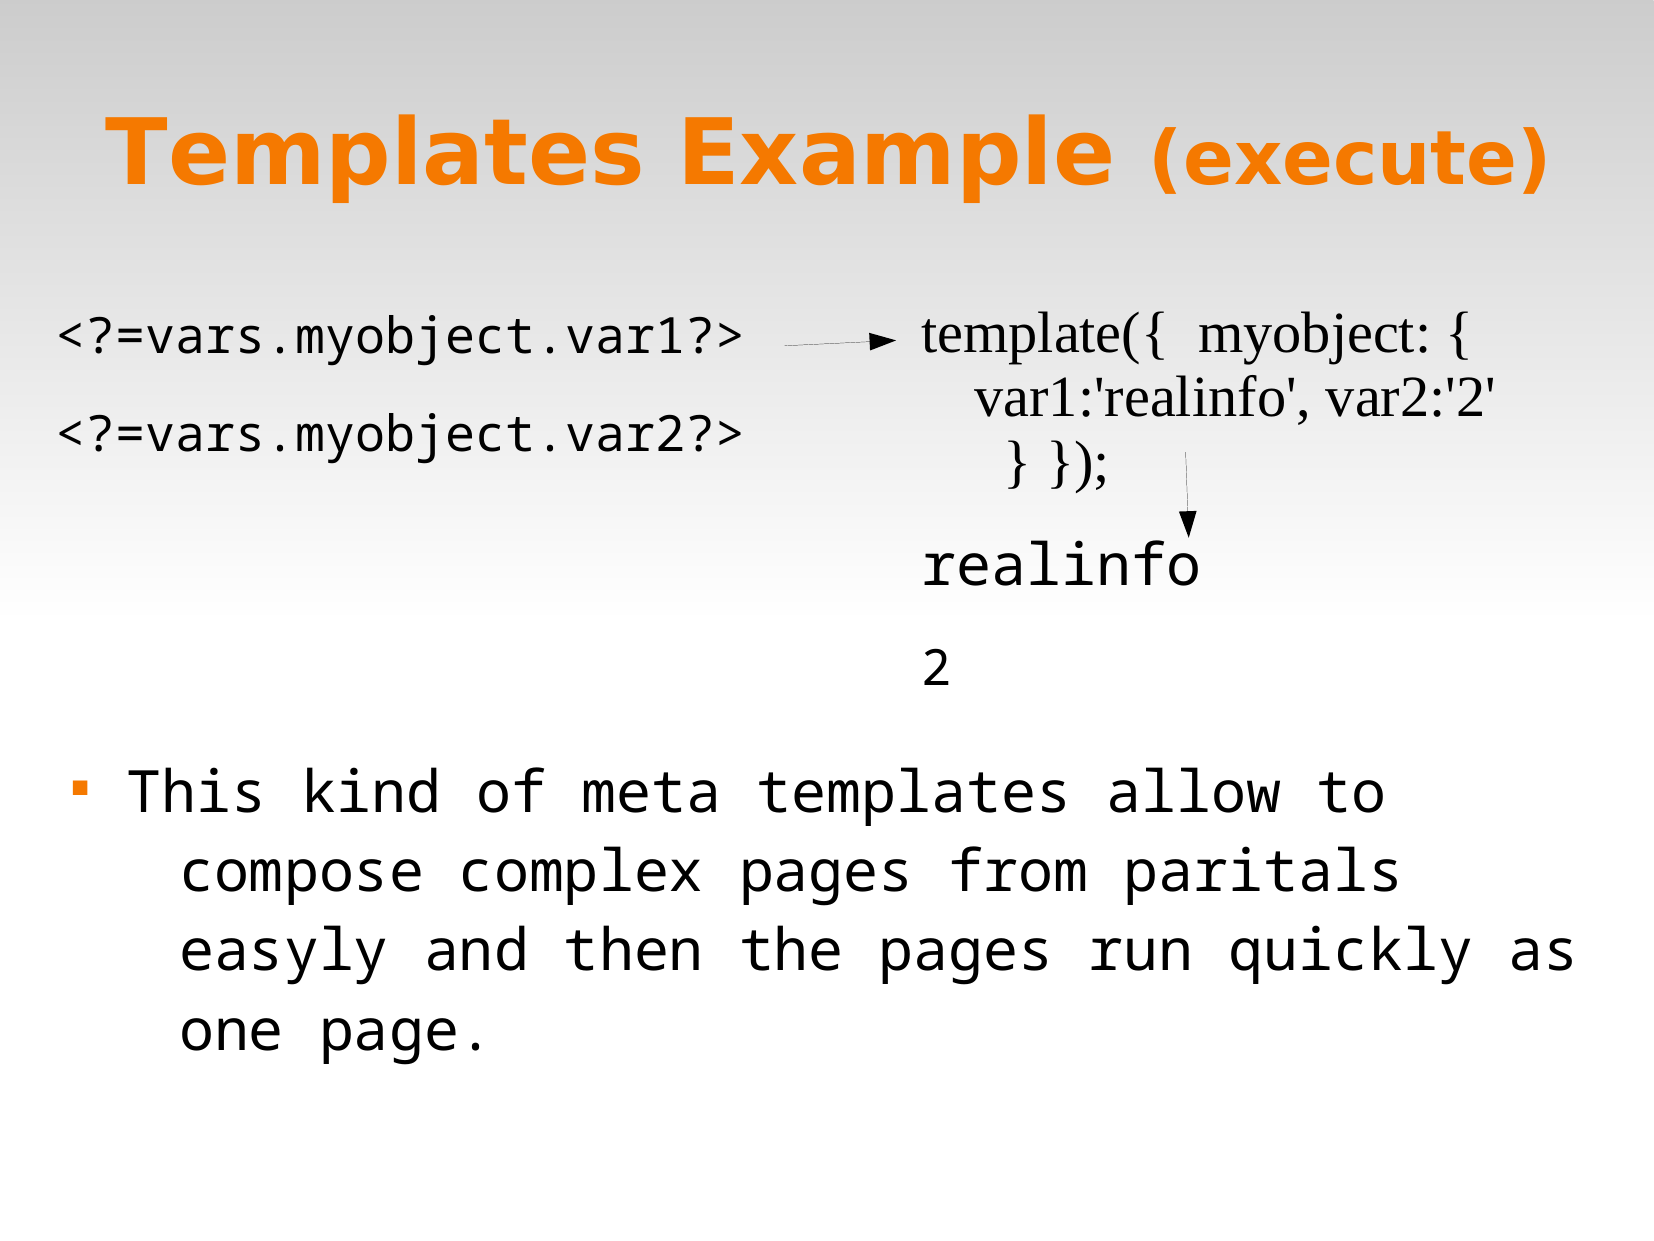

# Templates Example (execute)
<?=vars.myobject.var1?>
<?=vars.myobject.var2?>
template({ myobject: {
var1:'realinfo', var2:'2' } });
realinfo
2
This kind of meta templates allow to compose complex pages from paritals easyly and then the pages run quickly as one page.